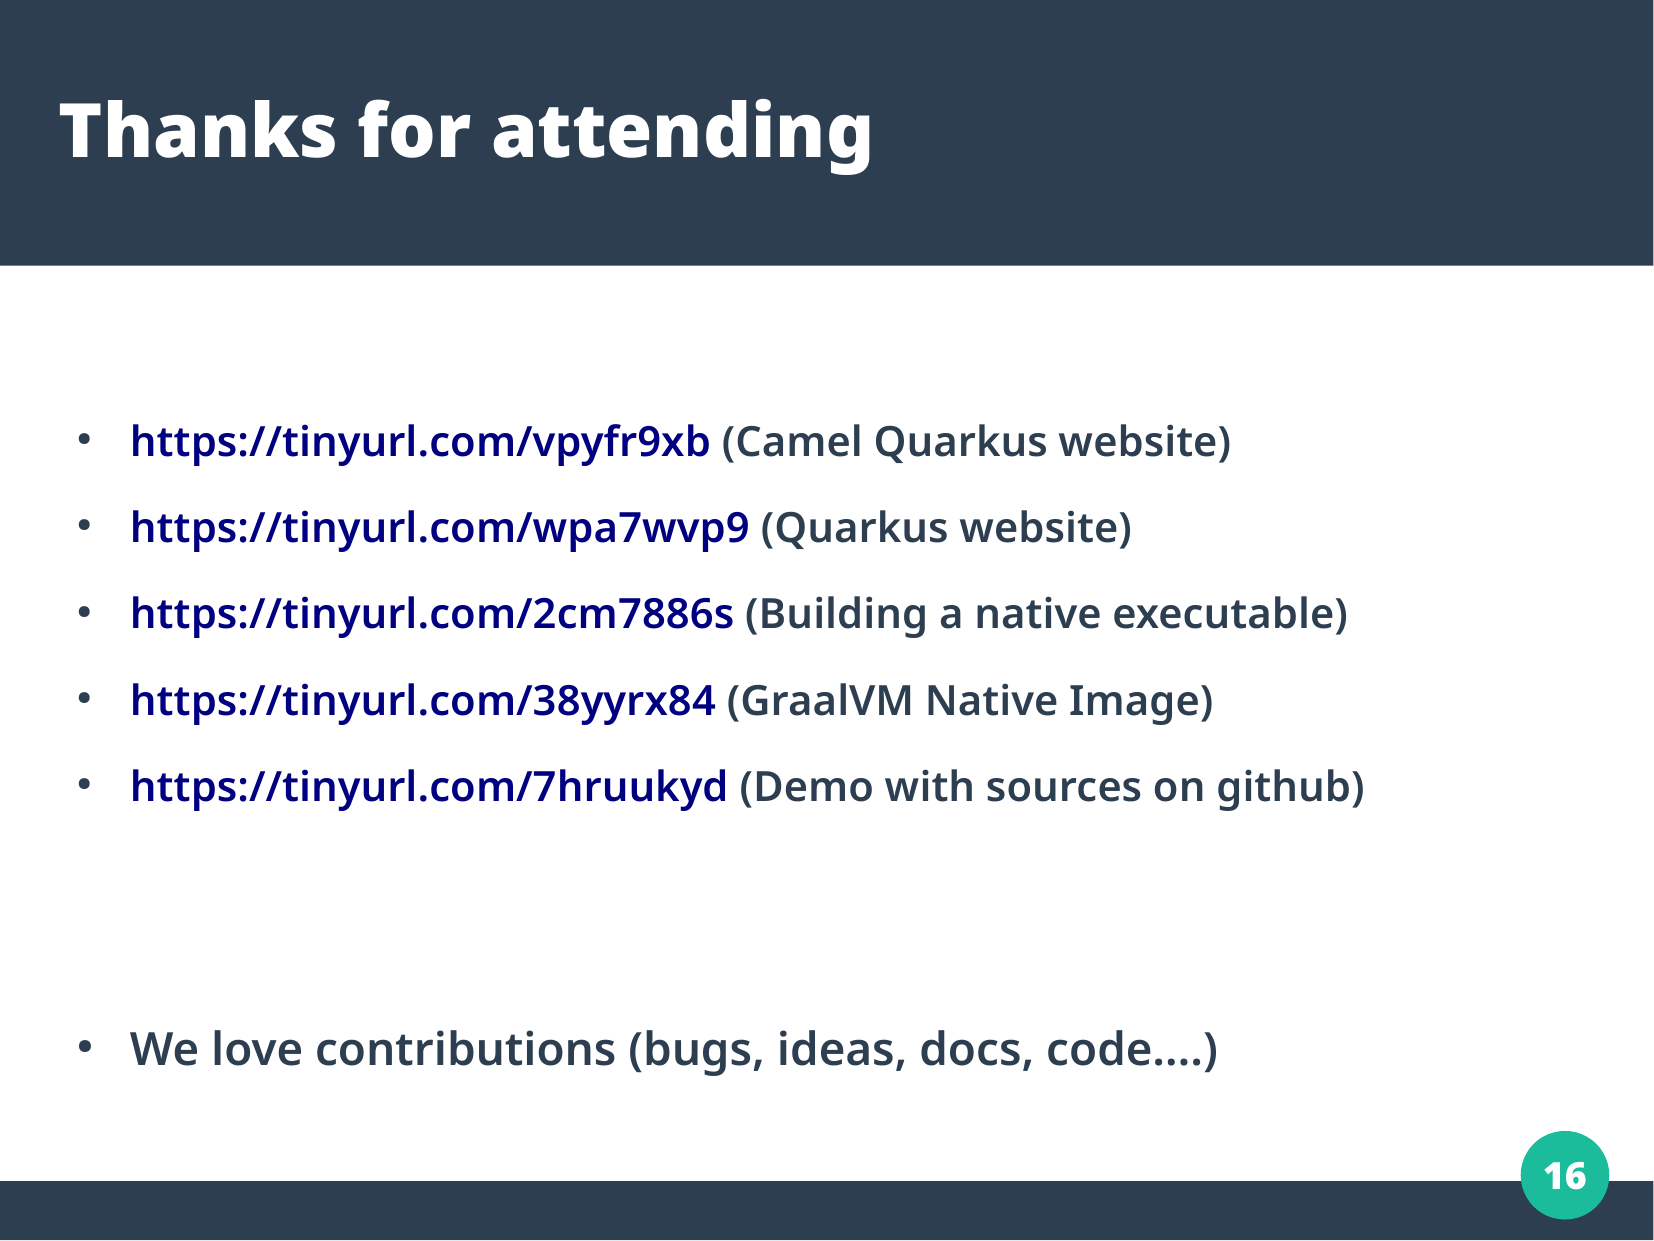

# Thanks for attending
https://tinyurl.com/vpyfr9xb (Camel Quarkus website)
https://tinyurl.com/wpa7wvp9 (Quarkus website)
https://tinyurl.com/2cm7886s (Building a native executable)
https://tinyurl.com/38yyrx84 (GraalVM Native Image)
https://tinyurl.com/7hruukyd (Demo with sources on github)
We love contributions (bugs, ideas, docs, code….)
16